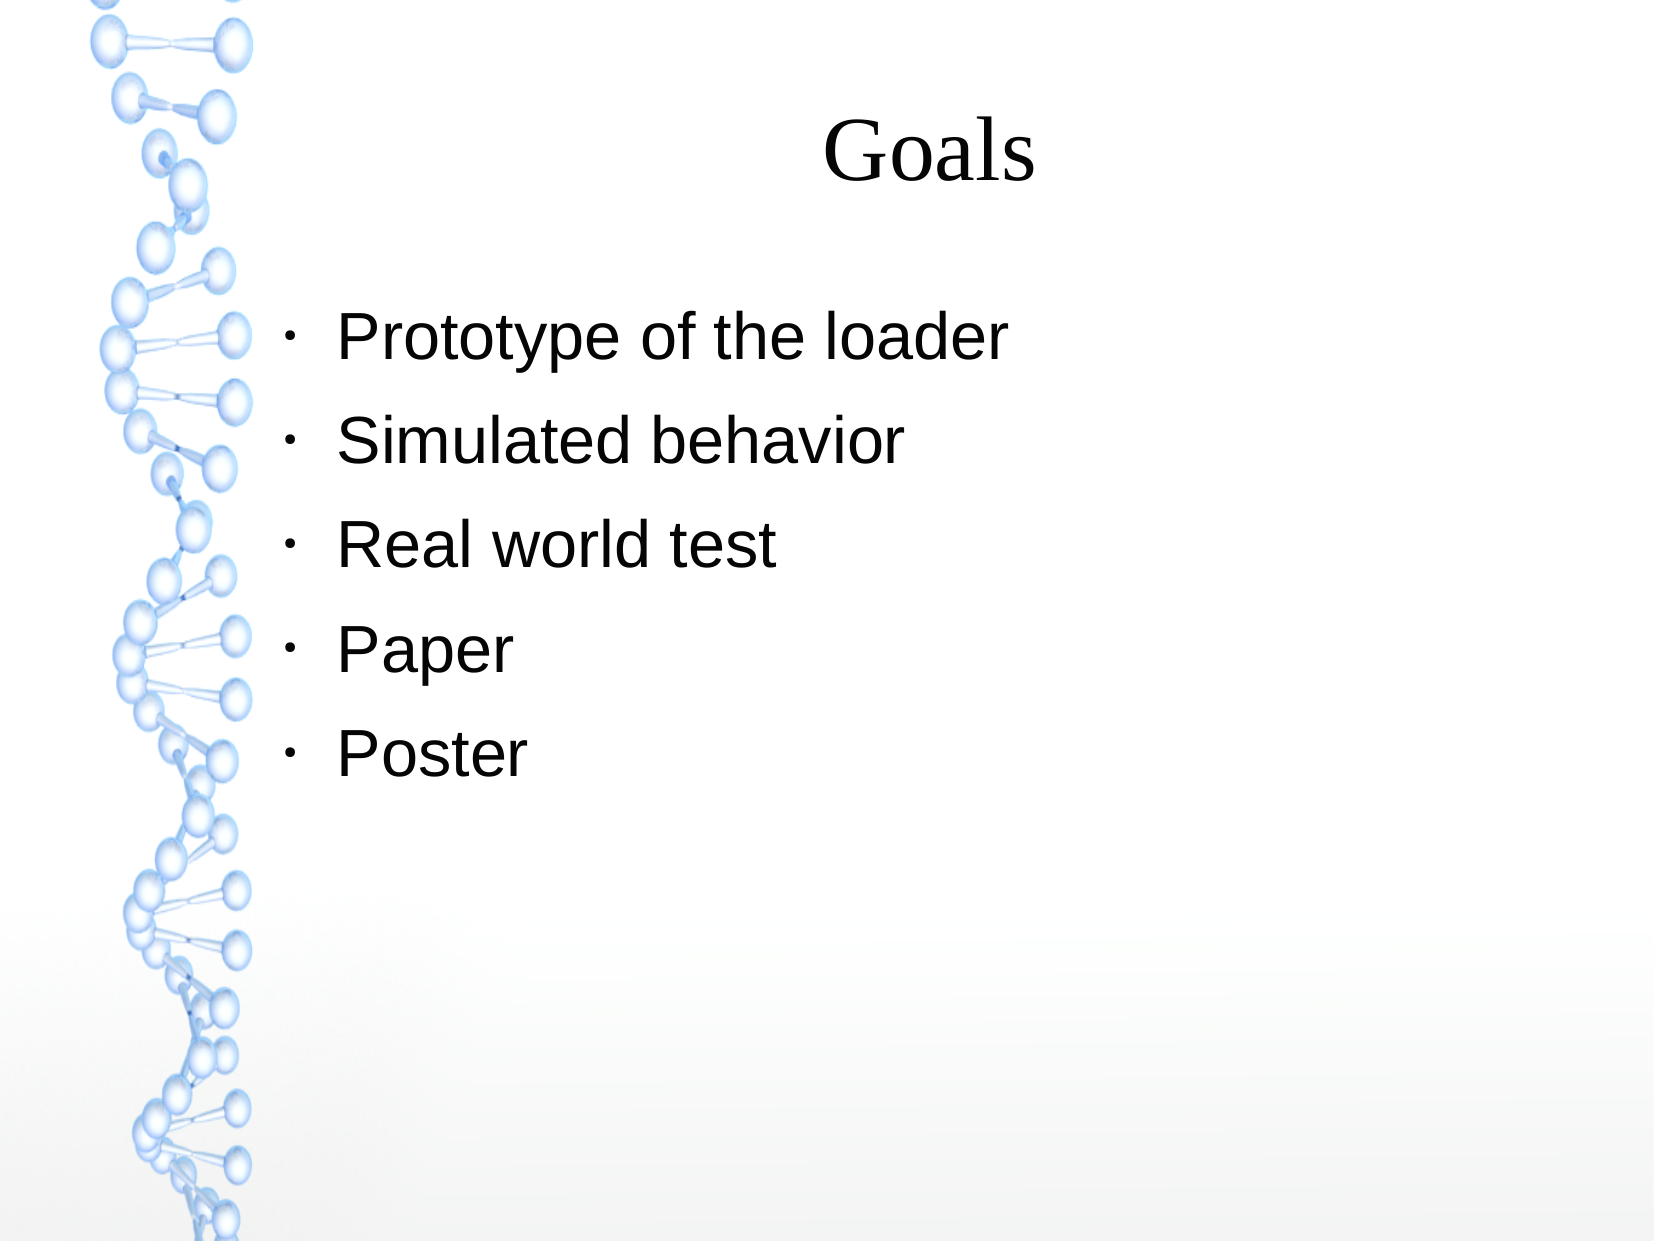

# Goals
Prototype of the loader
Simulated behavior
Real world test
Paper
Poster